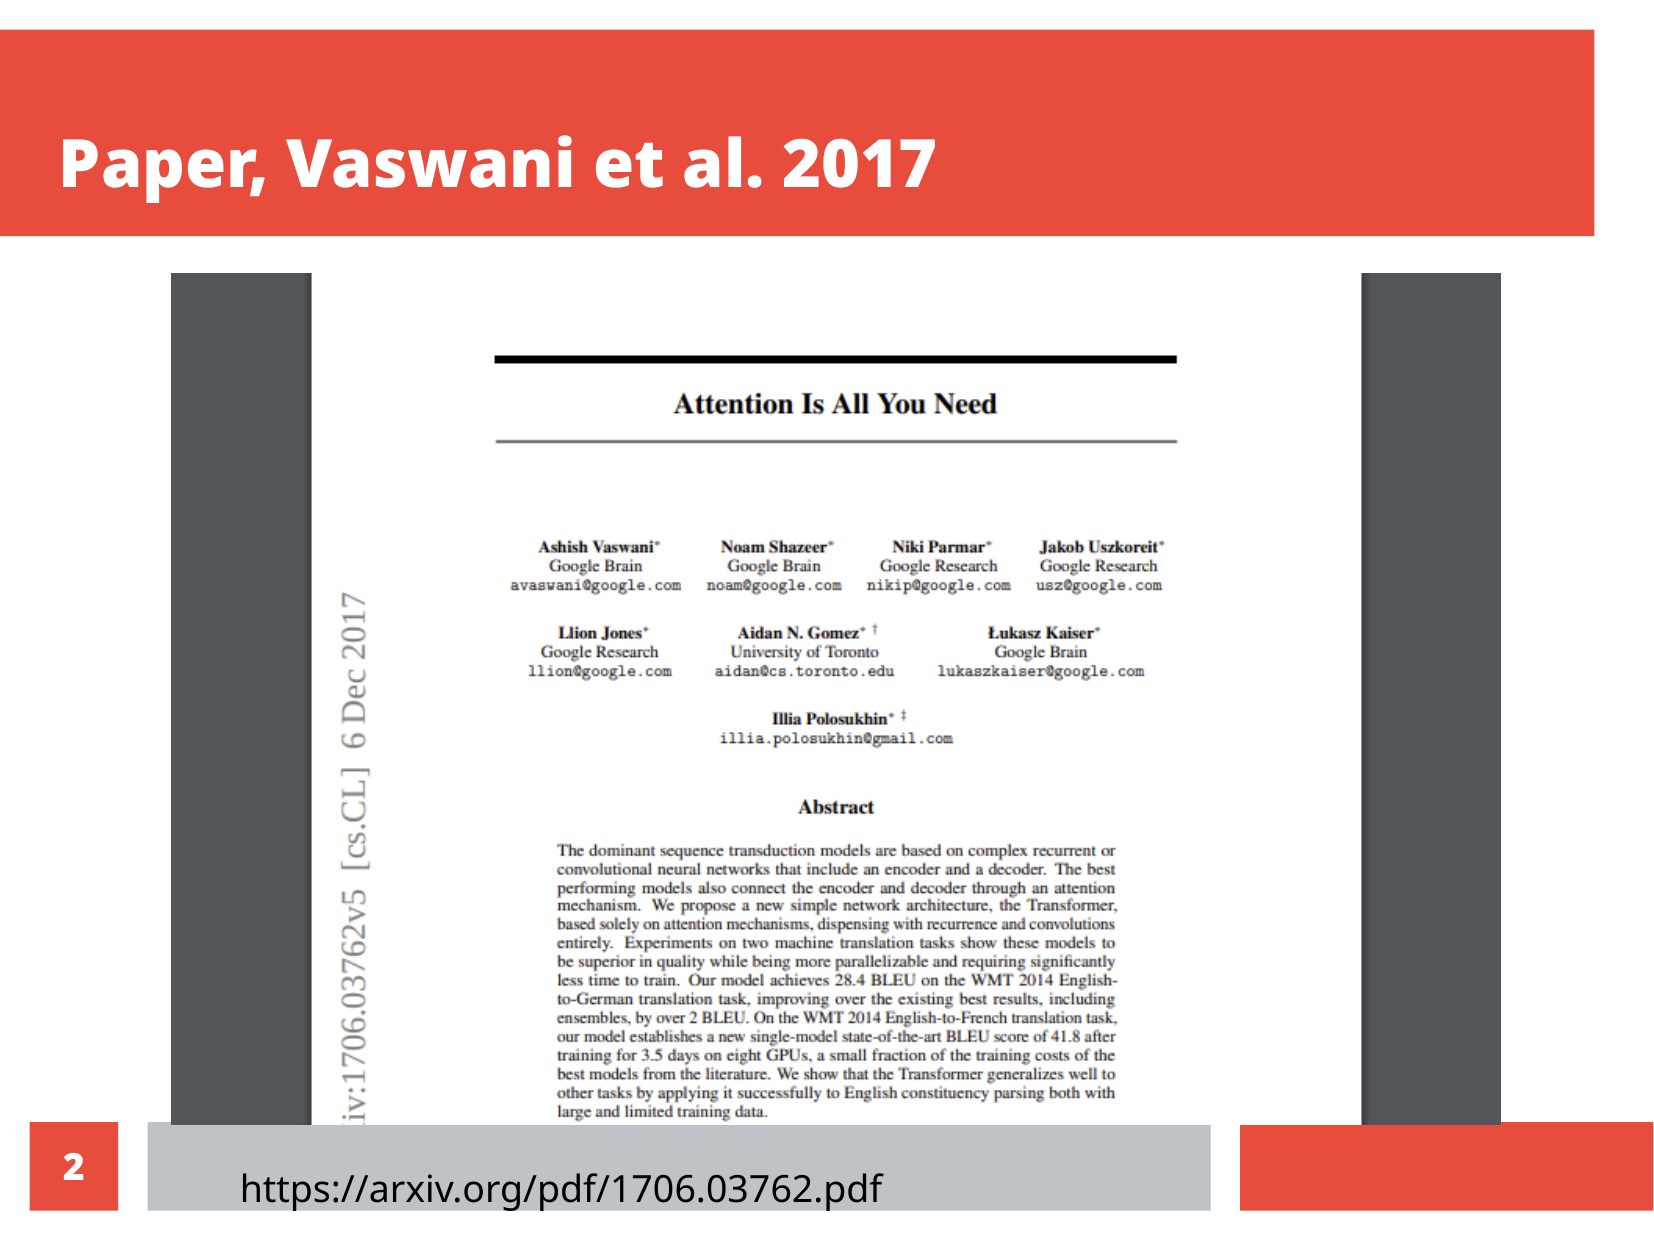

# Paper, Vaswani et al. 2017
2
https://arxiv.org/pdf/1706.03762.pdf